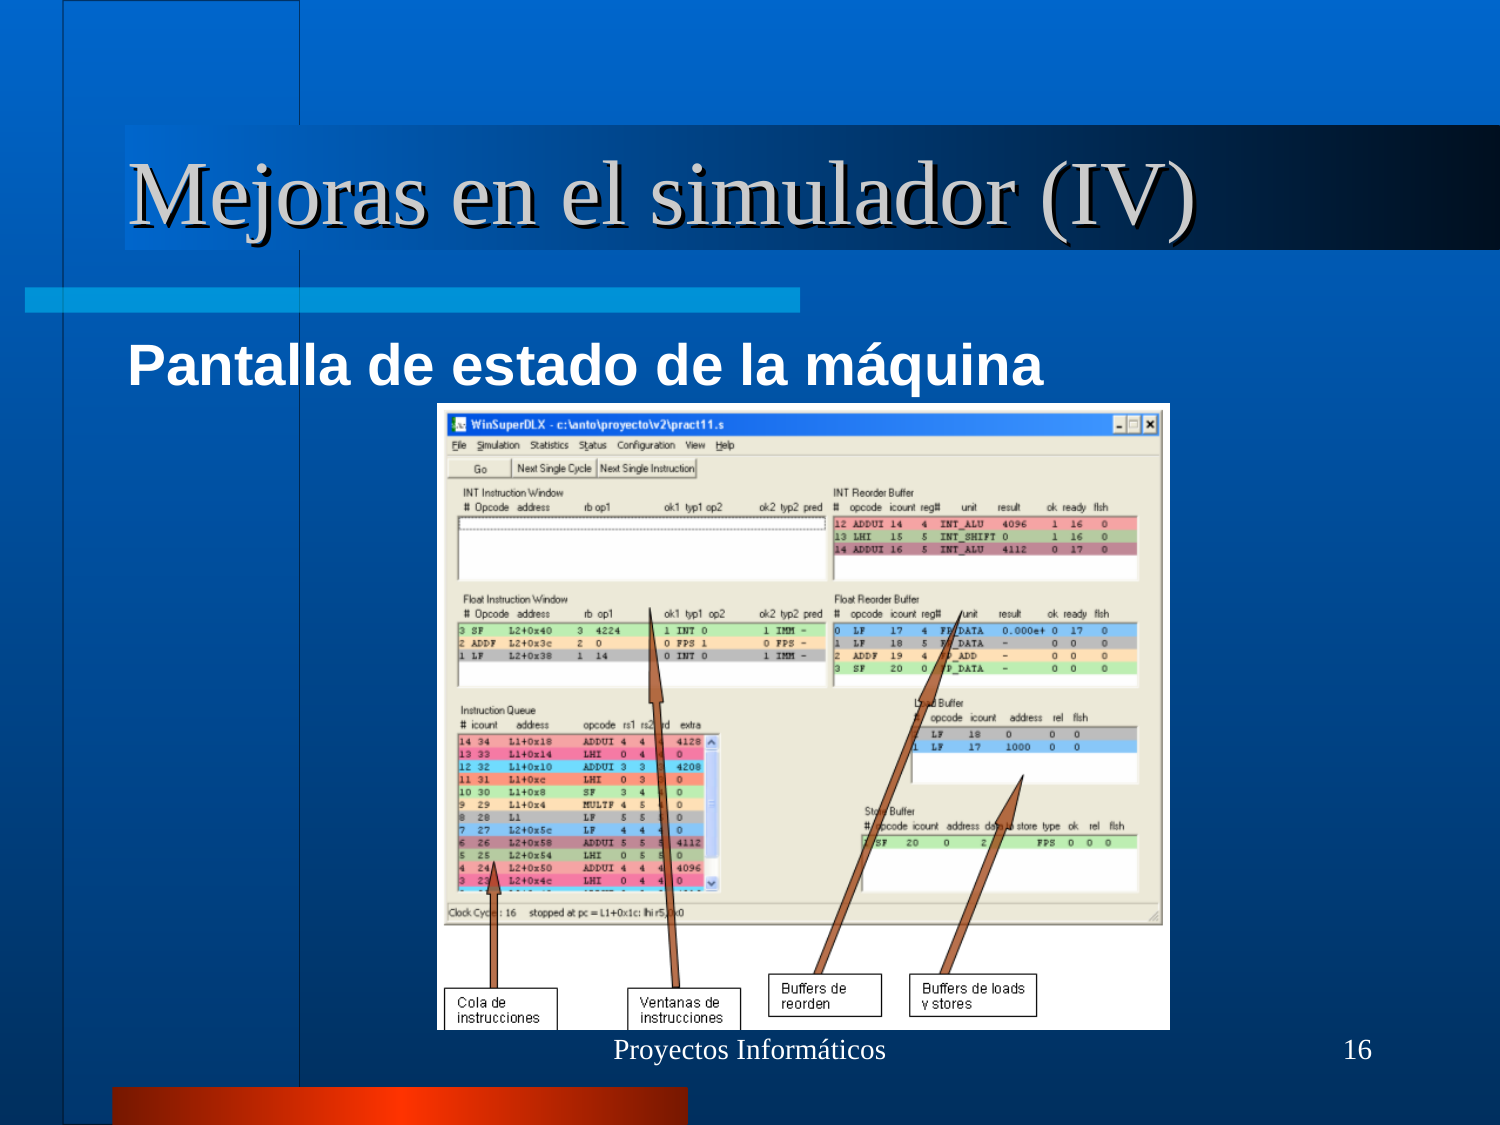

# Mejoras en el simulador (IV)
Pantalla de estado de la máquina
Proyectos Informáticos
16